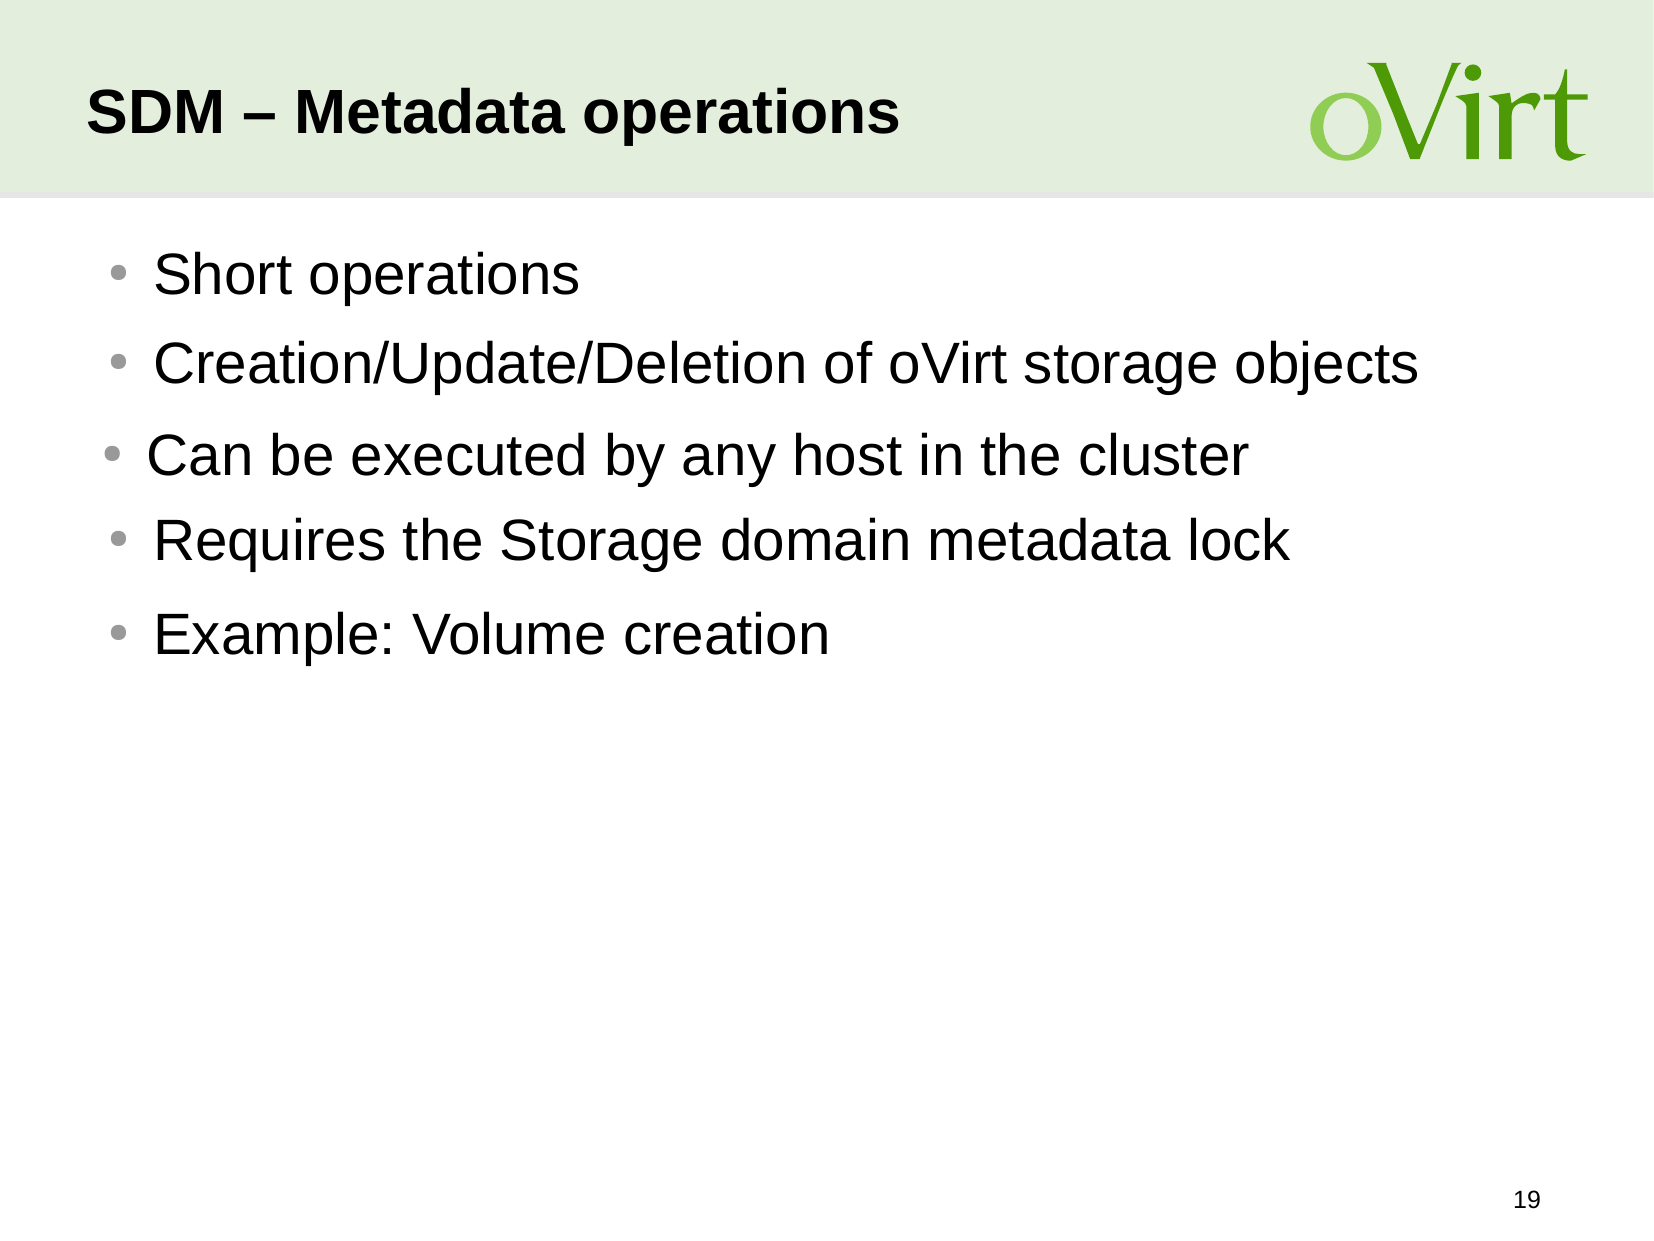

# SDM – Metadata operations
Short operations
Creation/Update/Deletion of oVirt storage objects
Can be executed by any host in the cluster
Requires the Storage domain metadata lock
Example: Volume creation